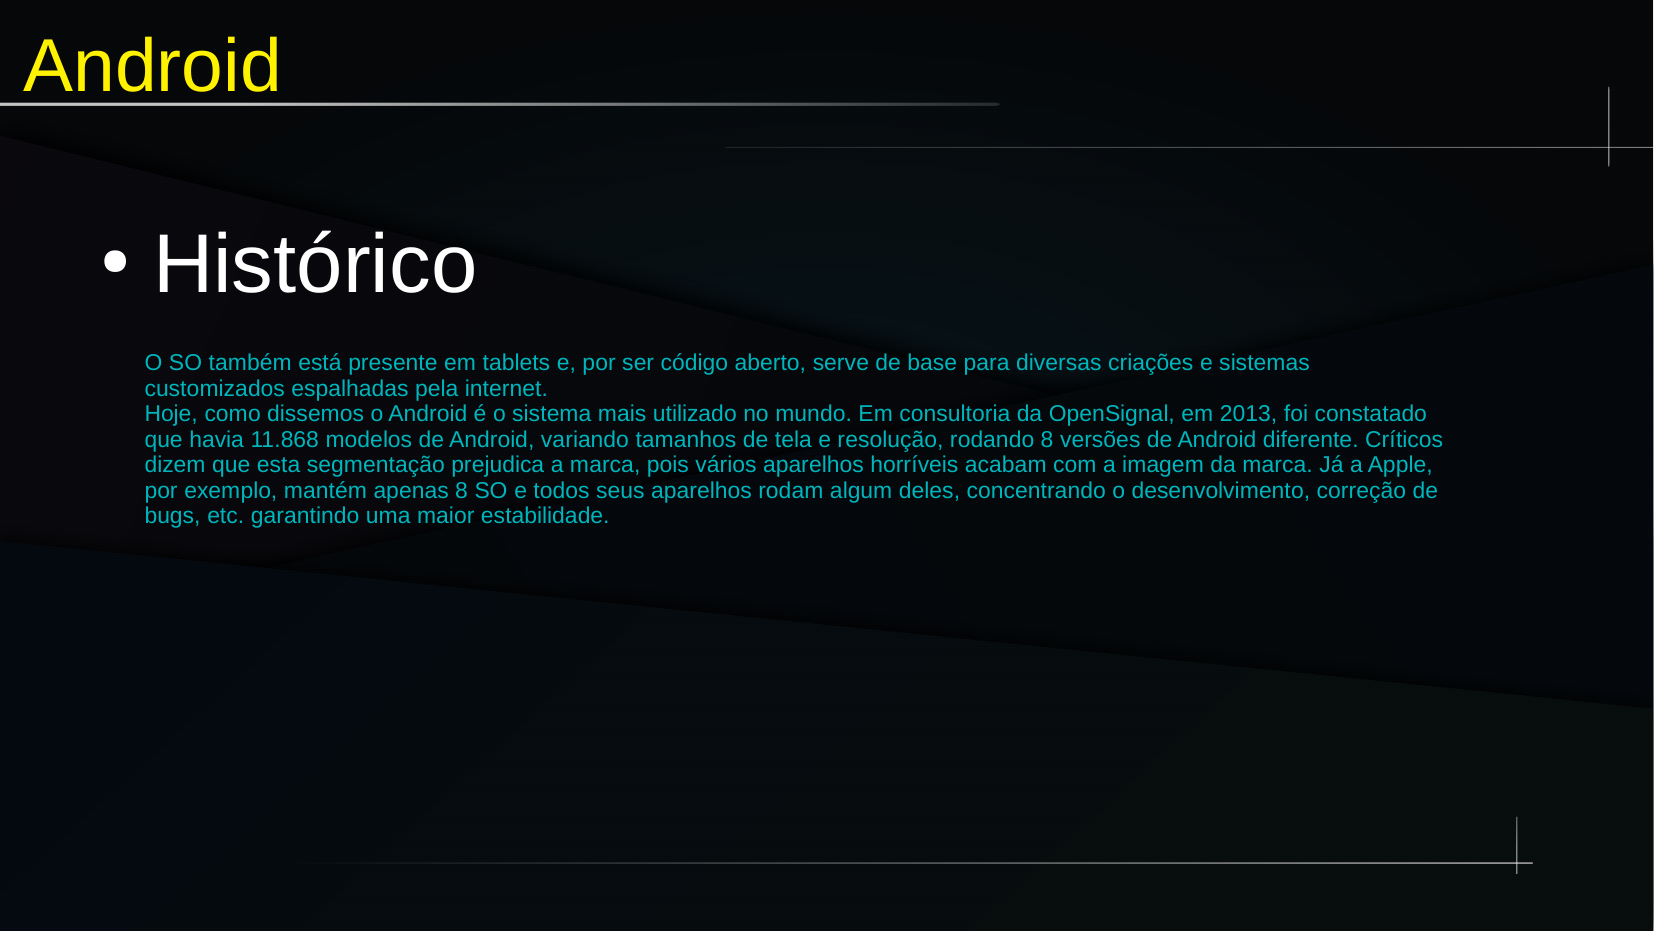

# Android
Histórico
O SO também está presente em tablets e, por ser código aberto, serve de base para diversas criações e sistemas customizados espalhadas pela internet.
Hoje, como dissemos o Android é o sistema mais utilizado no mundo. Em consultoria da OpenSignal, em 2013, foi constatado que havia 11.868 modelos de Android, variando tamanhos de tela e resolução, rodando 8 versões de Android diferente. Críticos dizem que esta segmentação prejudica a marca, pois vários aparelhos horríveis acabam com a imagem da marca. Já a Apple, por exemplo, mantém apenas 8 SO e todos seus aparelhos rodam algum deles, concentrando o desenvolvimento, correção de bugs, etc. garantindo uma maior estabilidade.